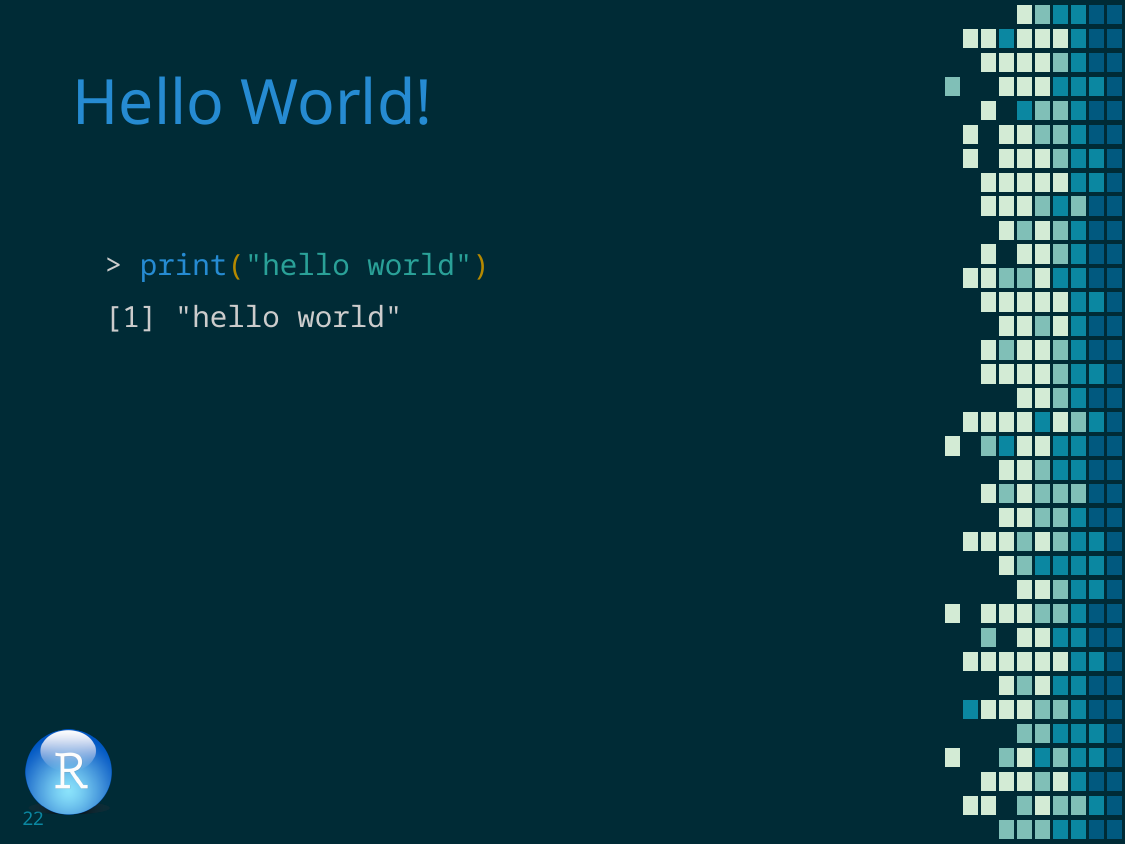

Hello World!
> print("hello world")
[1] "hello world"